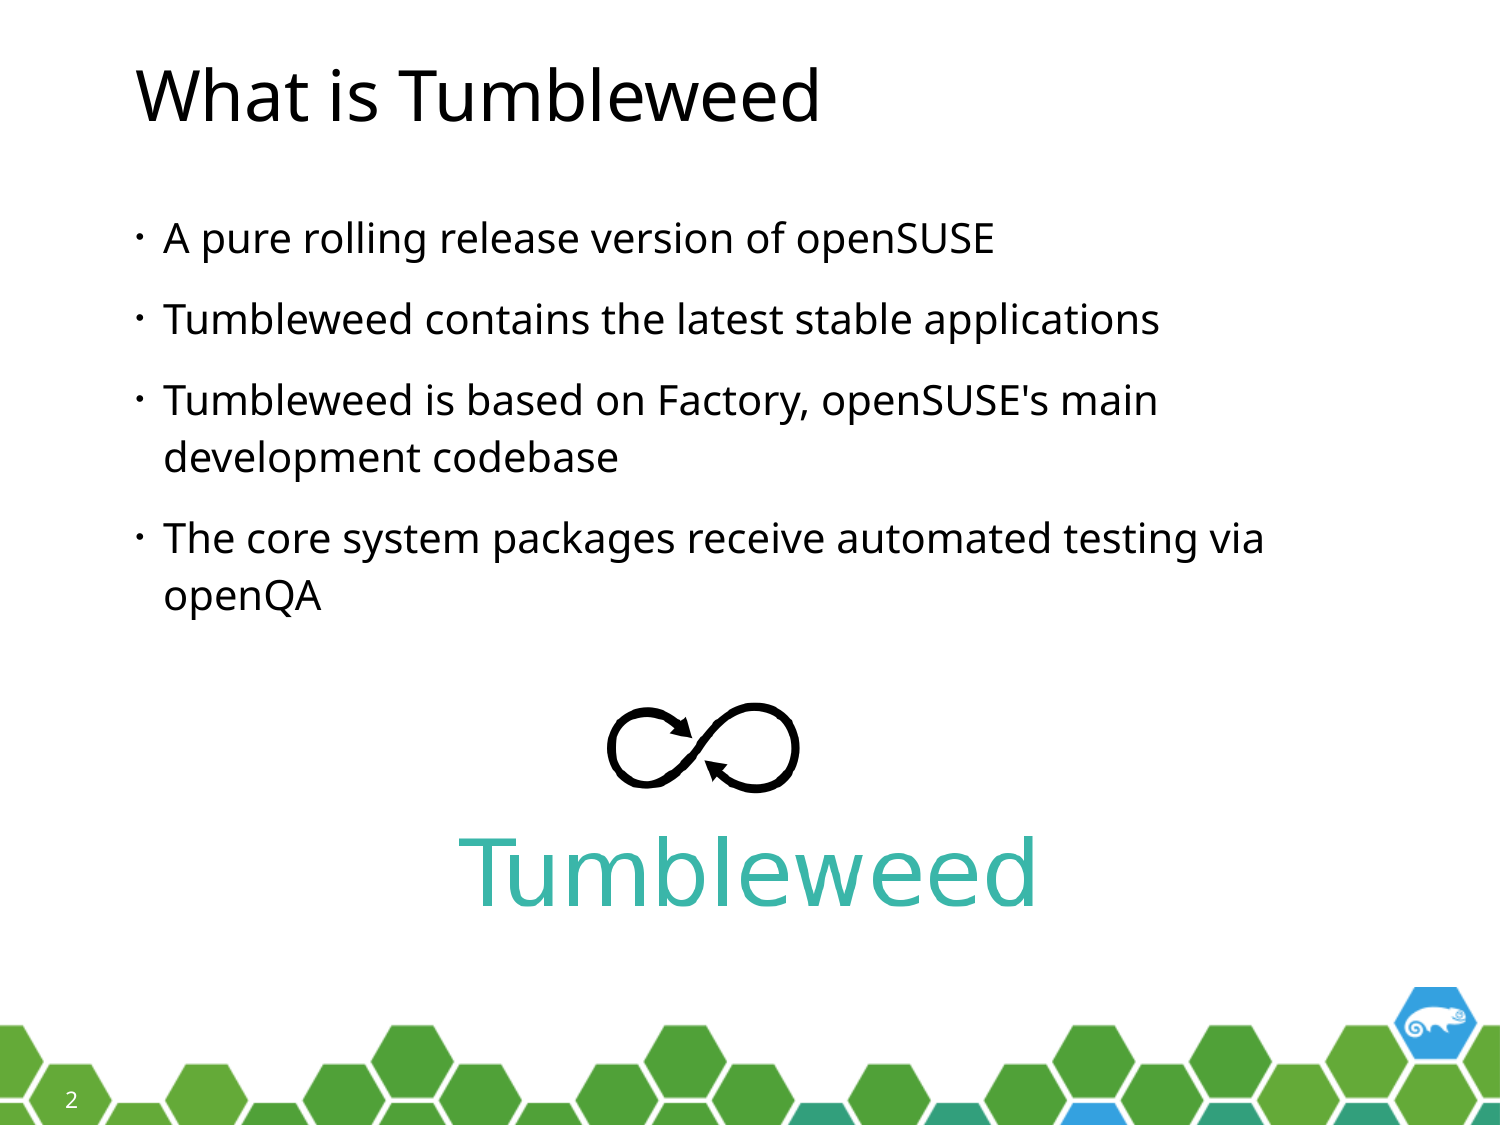

# What is Tumbleweed
A pure rolling release version of openSUSE
Tumbleweed contains the latest stable applications
Tumbleweed is based on Factory, openSUSE's main development codebase
The core system packages receive automated testing via openQA